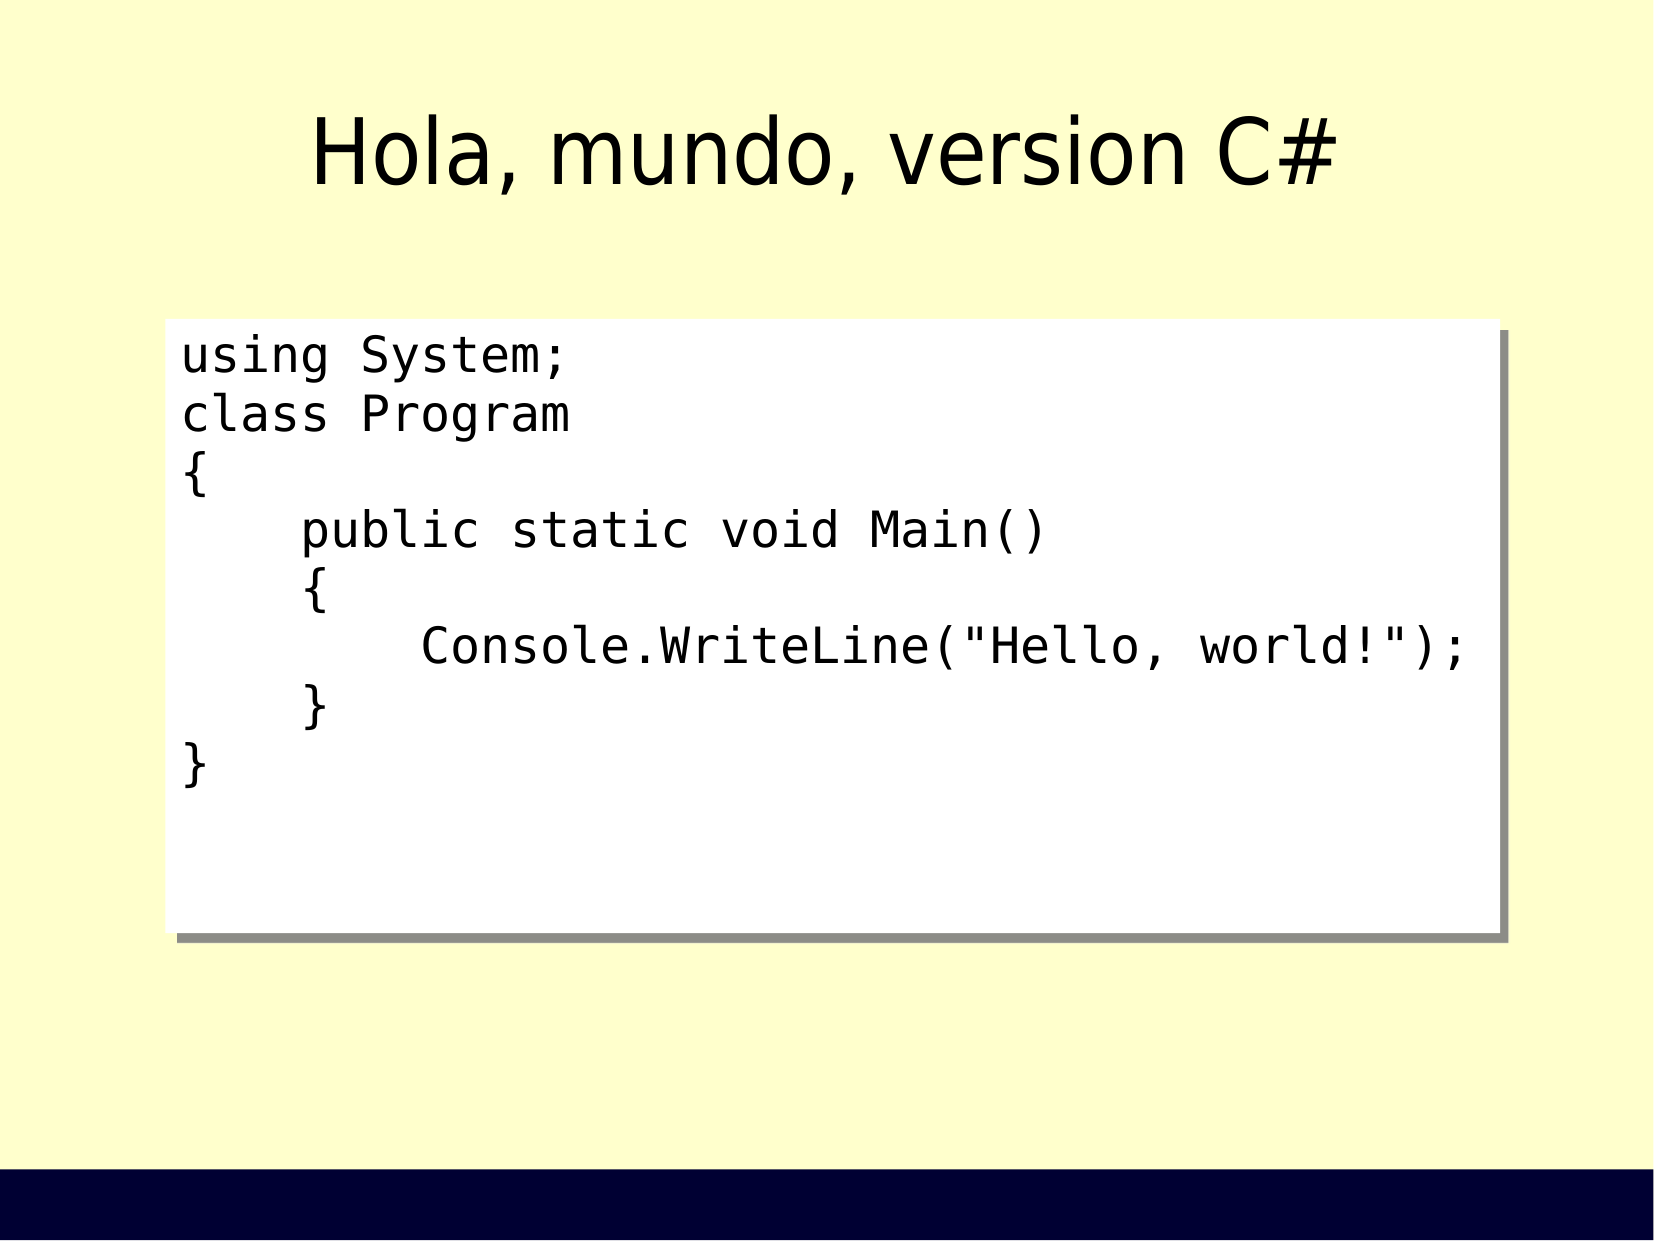

# Hola, mundo, version C#
using System;
class Program
{
 public static void Main()
 {
 Console.WriteLine("Hello, world!");
 }
}